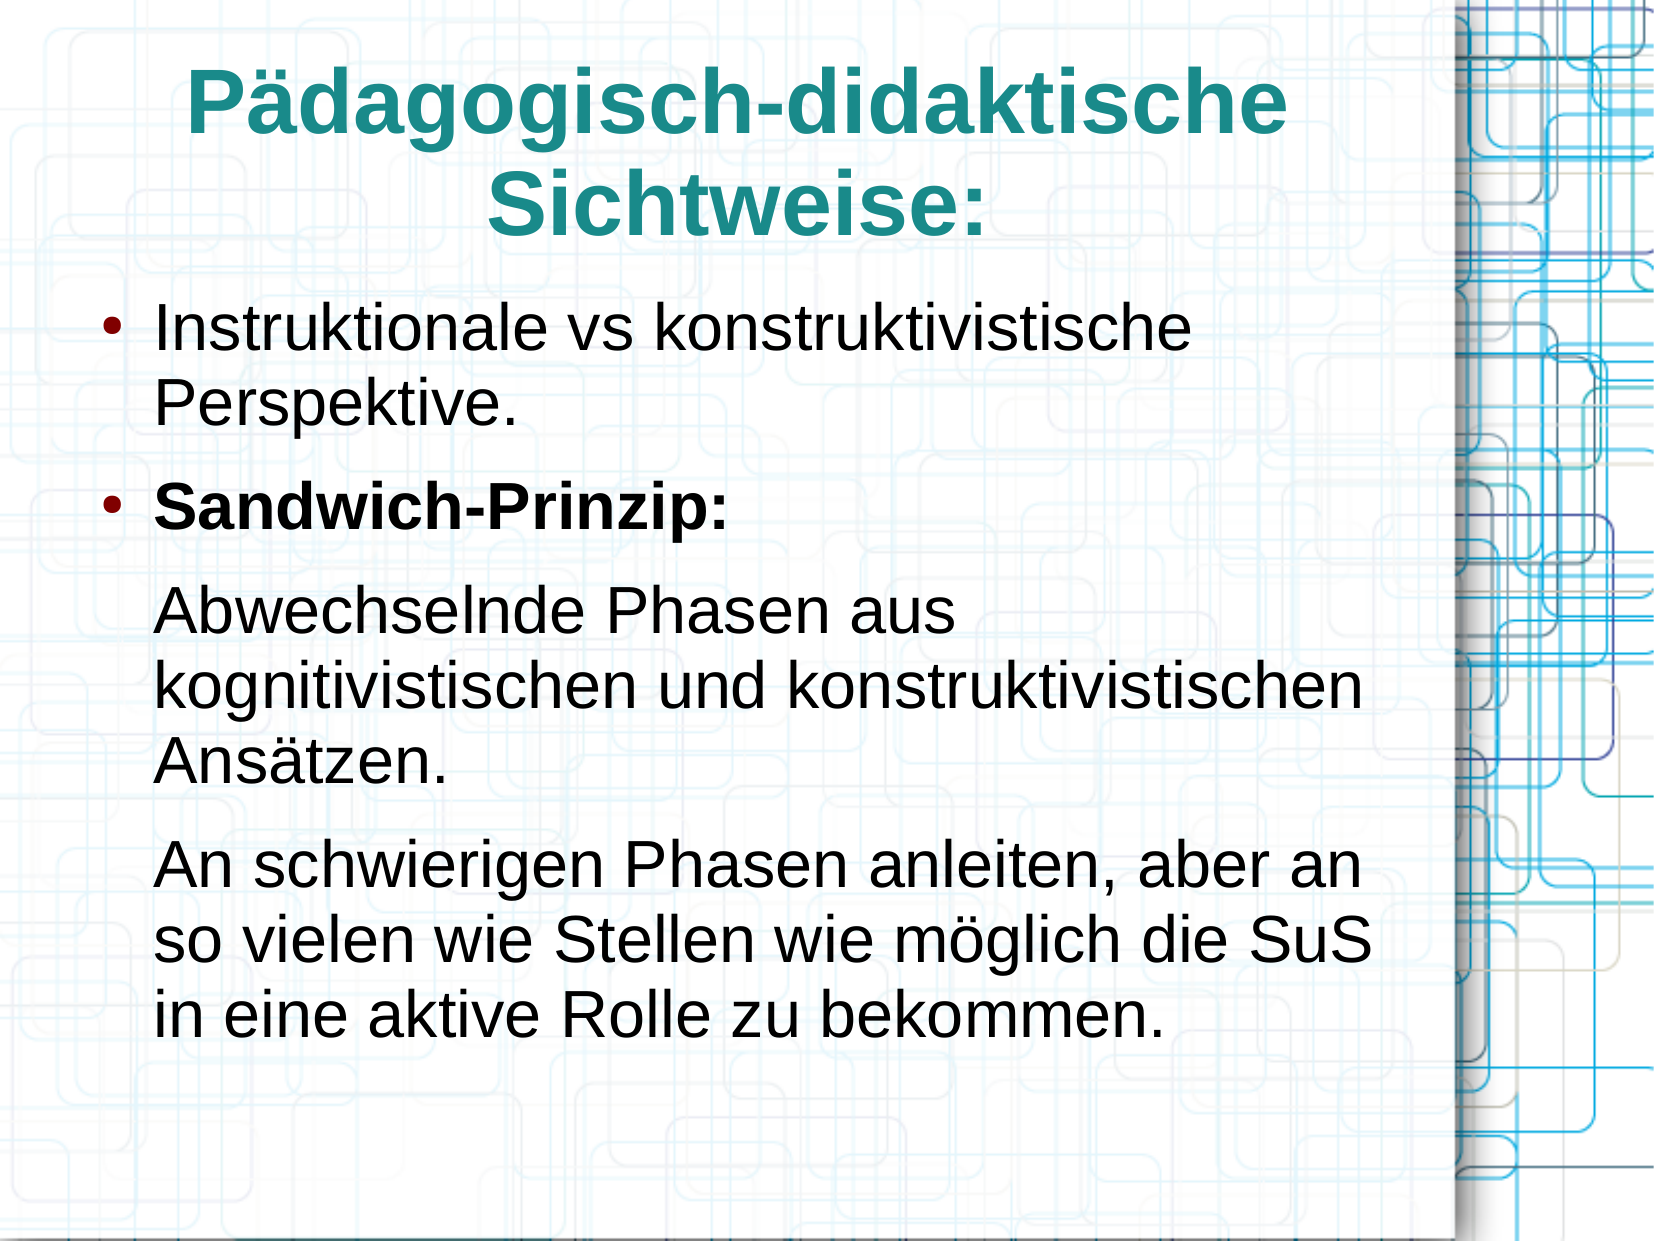

# Pädagogisch-didaktische Sichtweise:
Instruktionale vs konstruktivistische Perspektive.
Sandwich-Prinzip:
Abwechselnde Phasen aus kognitivistischen und konstruktivistischen Ansätzen.
An schwierigen Phasen anleiten, aber an so vielen wie Stellen wie möglich die SuS in eine aktive Rolle zu bekommen.